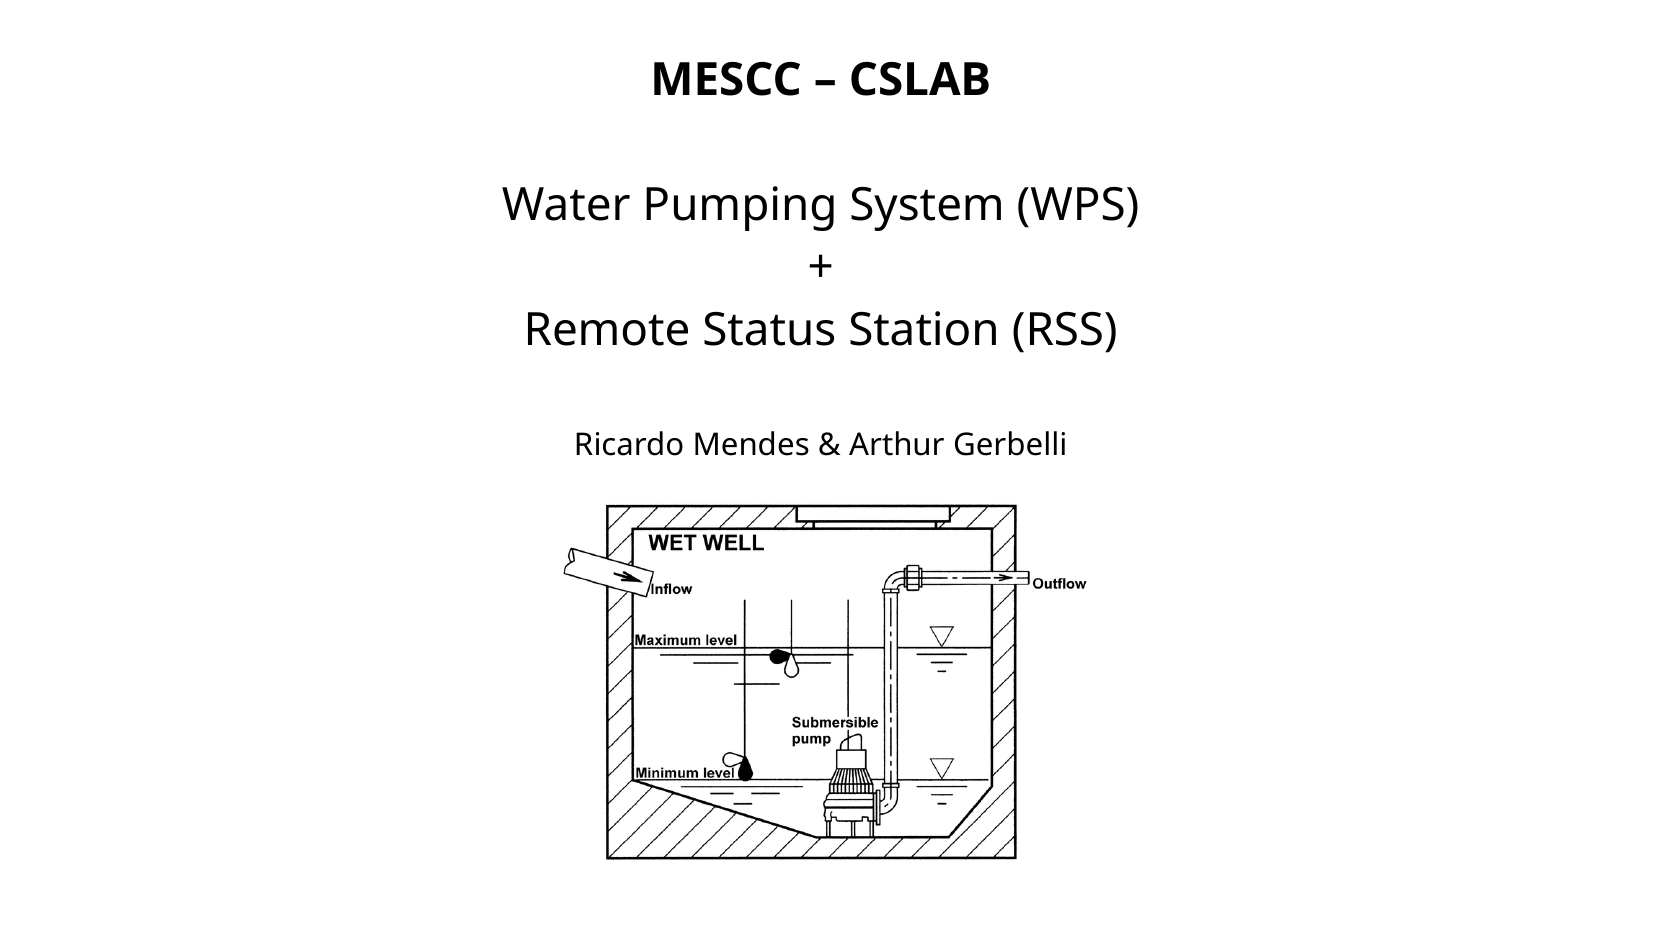

# MESCC – CSLAB Water Pumping System (WPS) + Remote Status Station (RSS) Ricardo Mendes & Arthur Gerbelli